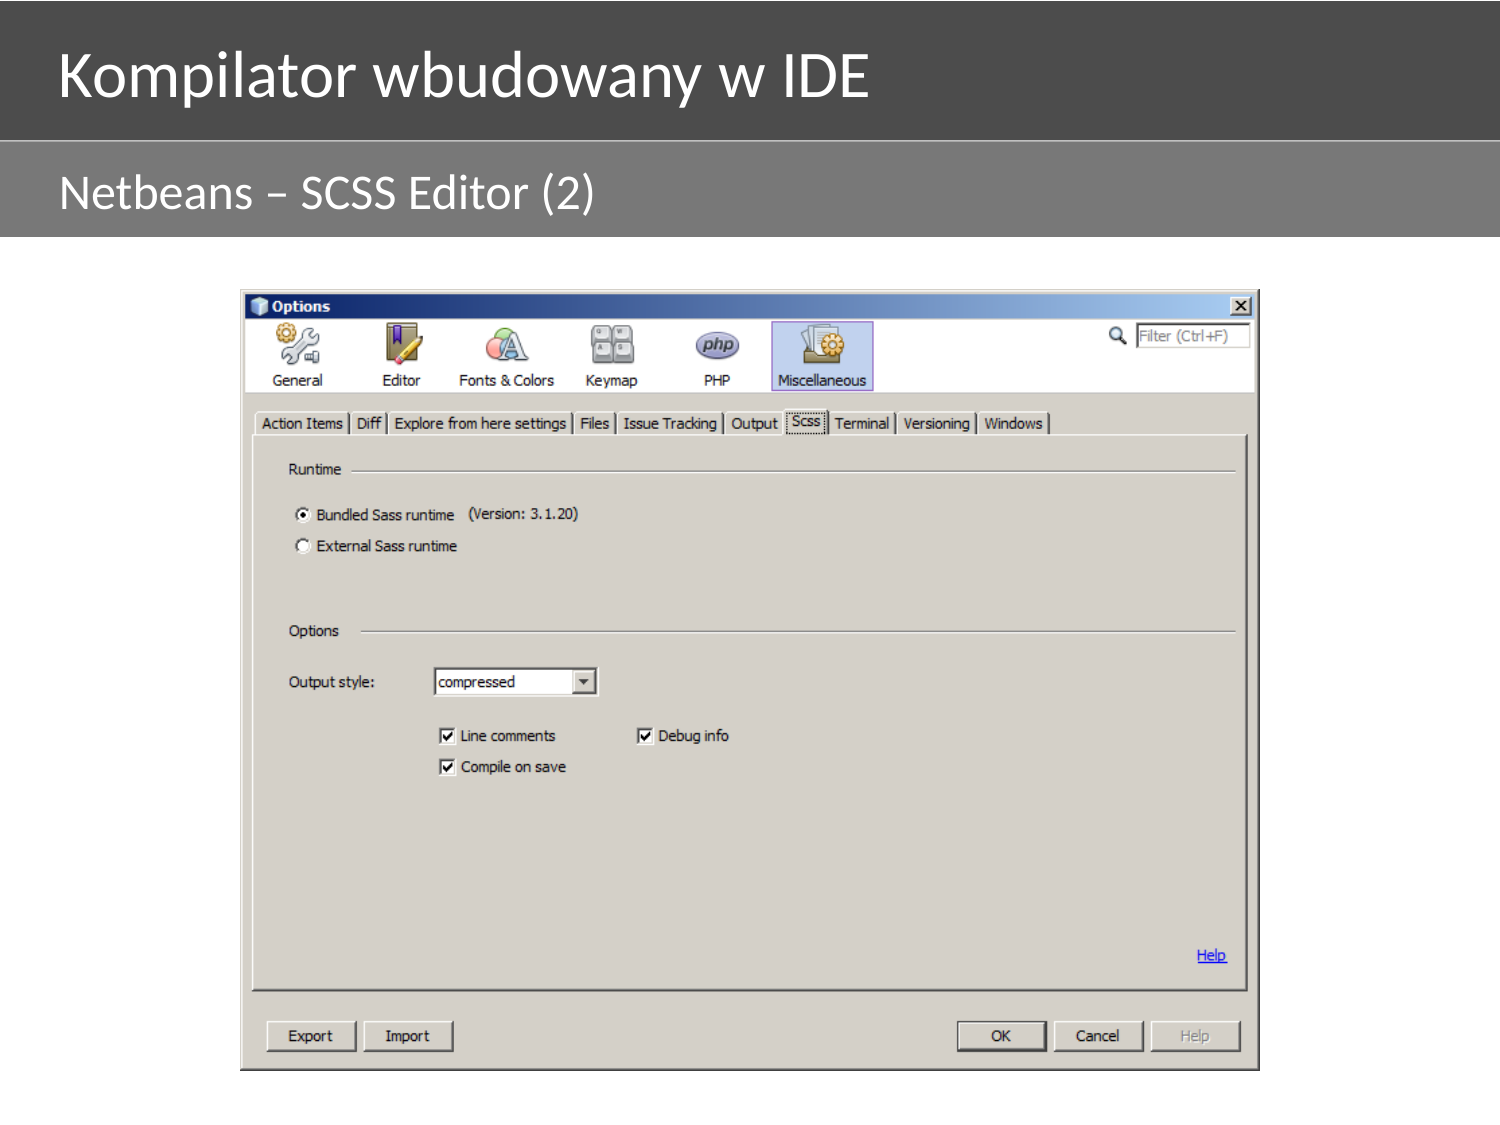

Kompilator wbudowany w IDE
Netbeans – SCSS Editor (2)